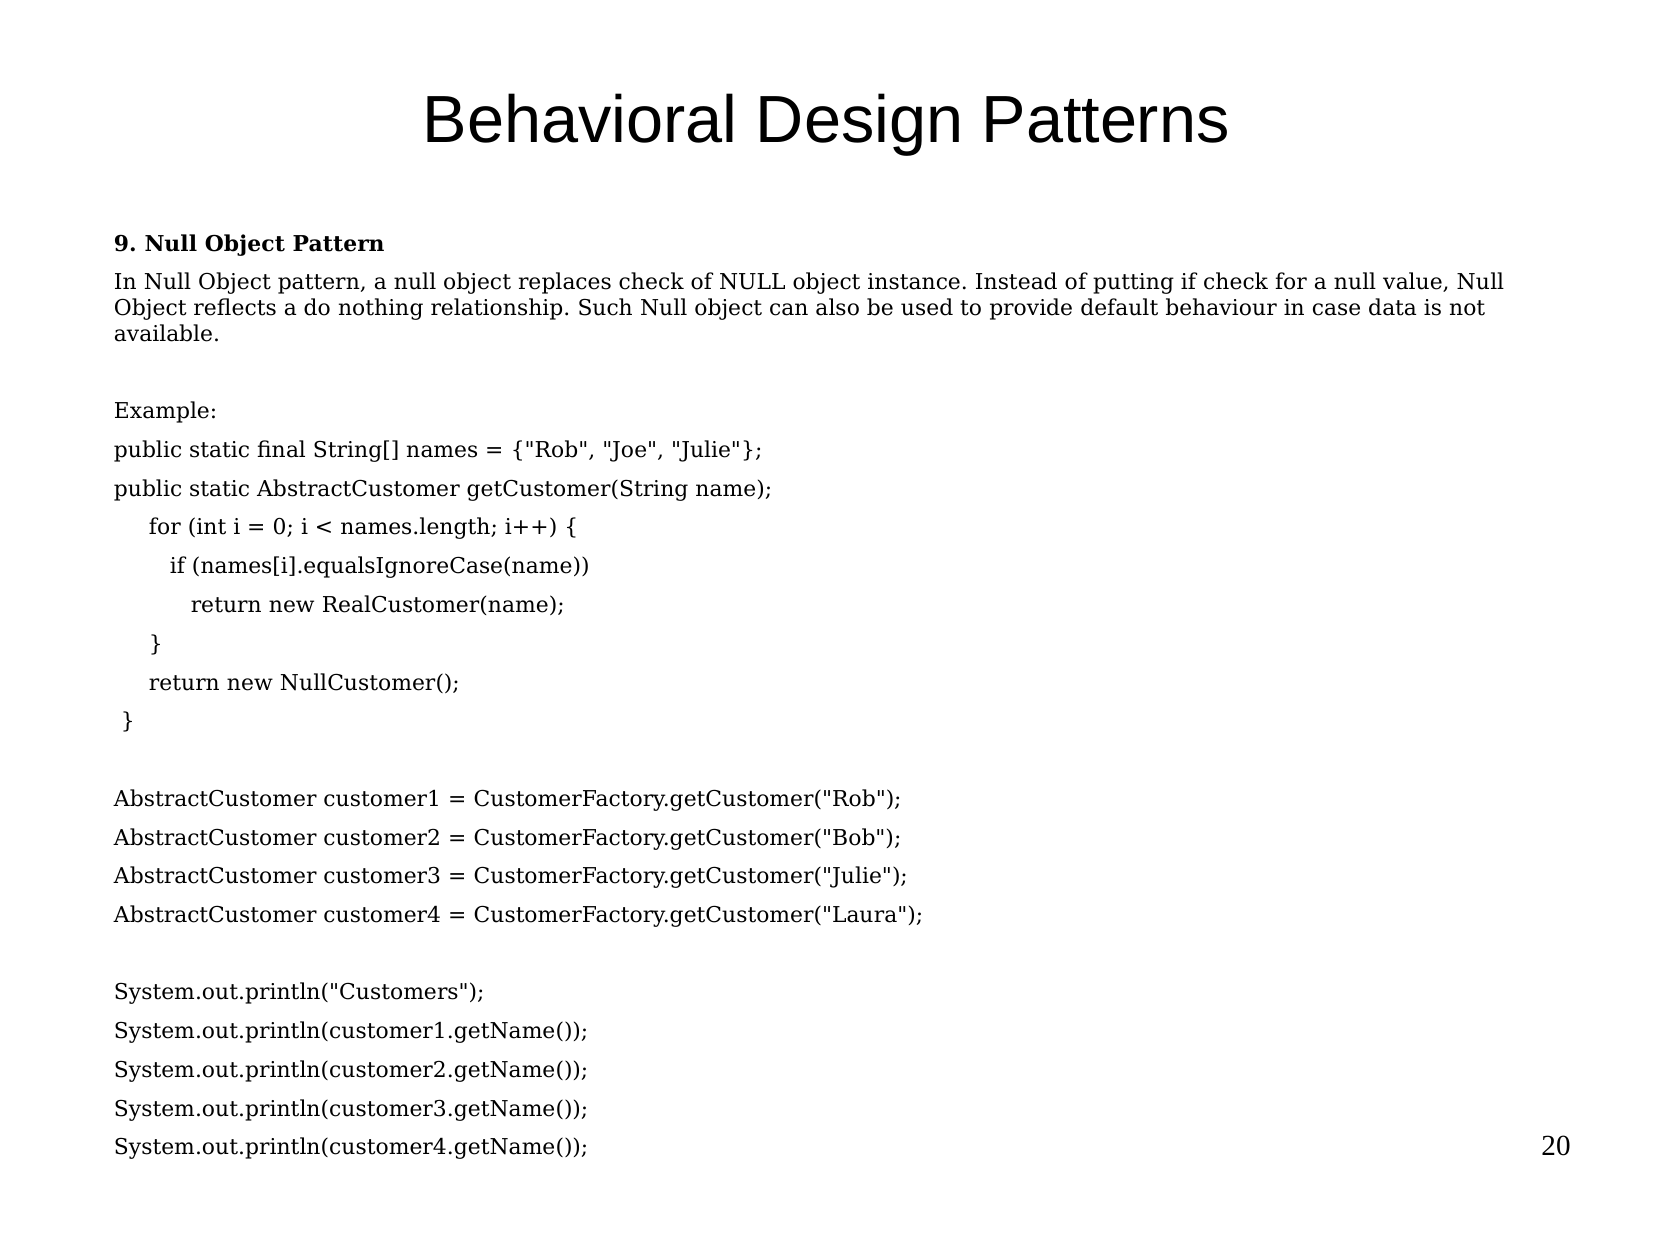

# Behavioral Design Patterns
9. Null Object Pattern
In Null Object pattern, a null object replaces check of NULL object instance. Instead of putting if check for a null value, Null Object reflects a do nothing relationship. Such Null object can also be used to provide default behaviour in case data is not available.
Example:
public static final String[] names = {"Rob", "Joe", "Julie"};
public static AbstractCustomer getCustomer(String name);
 for (int i = 0; i < names.length; i++) {
 if (names[i].equalsIgnoreCase(name))
 return new RealCustomer(name);
 }
 return new NullCustomer();
 }
AbstractCustomer customer1 = CustomerFactory.getCustomer("Rob");
AbstractCustomer customer2 = CustomerFactory.getCustomer("Bob");
AbstractCustomer customer3 = CustomerFactory.getCustomer("Julie");
AbstractCustomer customer4 = CustomerFactory.getCustomer("Laura");
System.out.println("Customers");
System.out.println(customer1.getName());
System.out.println(customer2.getName());
System.out.println(customer3.getName());
System.out.println(customer4.getName());
20